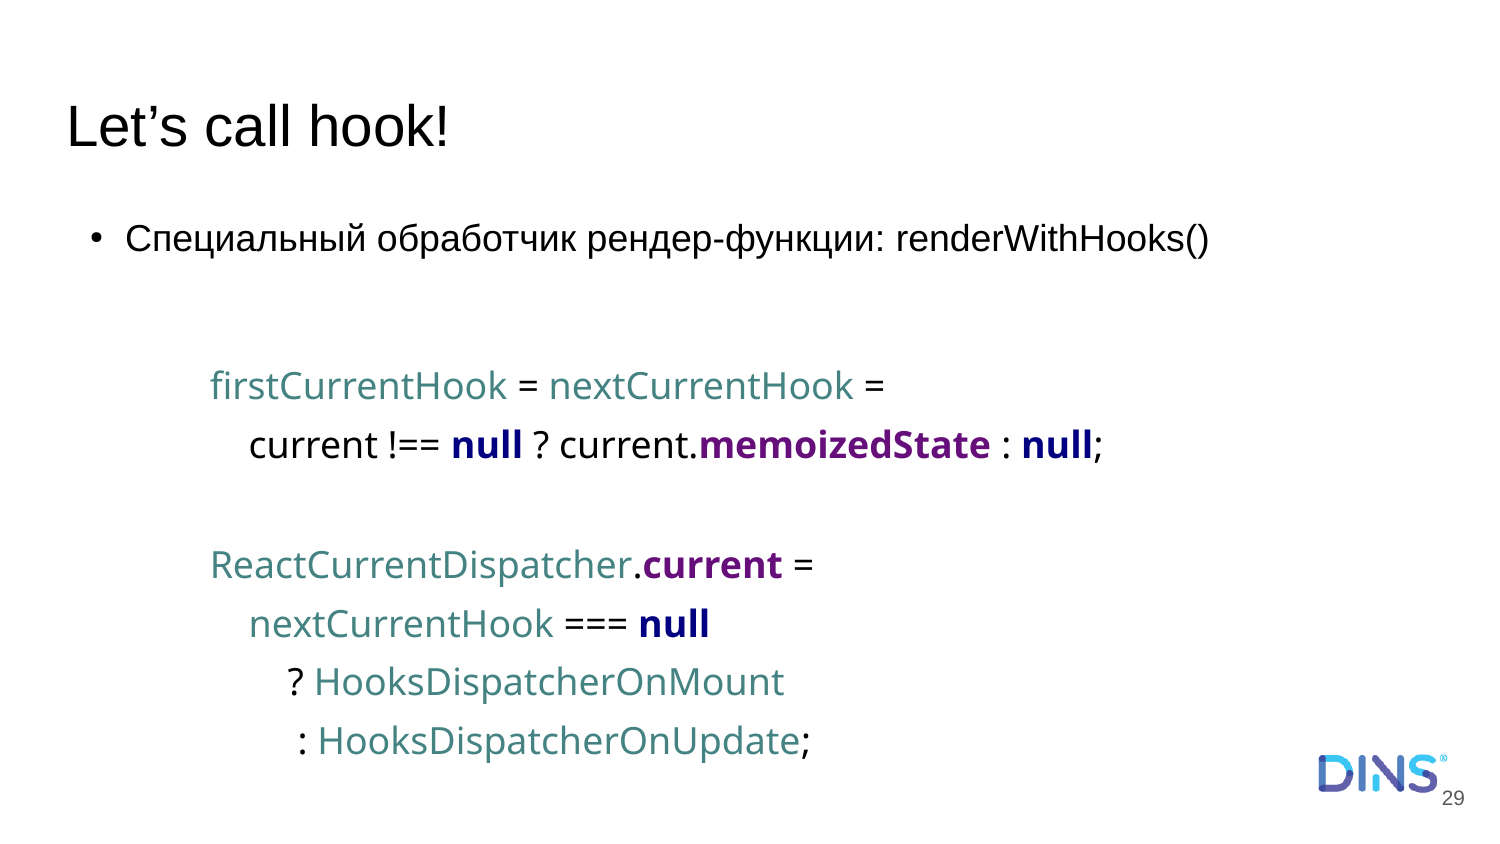

Let’s call hook!
#
Специальный обработчик рендер-функции: renderWithHooks()
firstCurrentHook = nextCurrentHook =
 current !== null ? current.memoizedState : null;
ReactCurrentDispatcher.current =
 nextCurrentHook === null
 ? HooksDispatcherOnMount
 : HooksDispatcherOnUpdate;
29